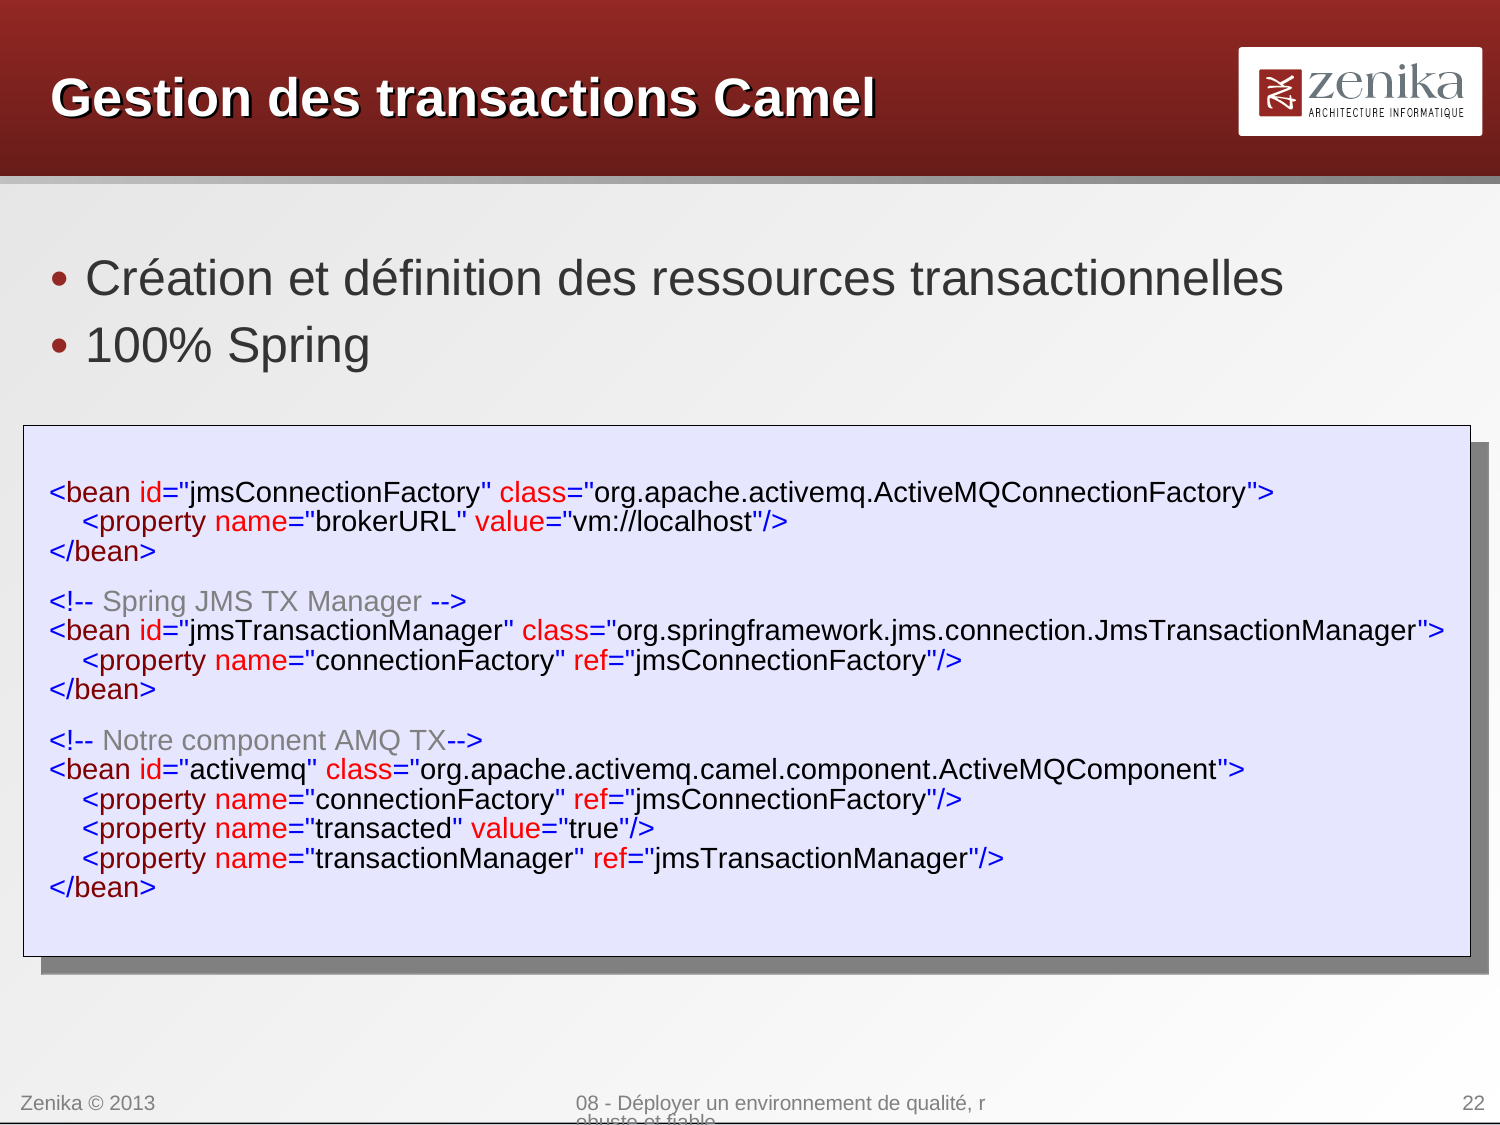

# Gestion des transactions Camel
Création et définition des ressources transactionnelles
100% Spring
<bean id="jmsConnectionFactory" class="org.apache.activemq.ActiveMQConnectionFactory">
 <property name="brokerURL" value="vm://localhost"/>
</bean>
<!-- Spring JMS TX Manager -->
<bean id="jmsTransactionManager" class="org.springframework.jms.connection.JmsTransactionManager">
 <property name="connectionFactory" ref="jmsConnectionFactory"/>
</bean>
<!-- Notre component AMQ TX-->
<bean id="activemq" class="org.apache.activemq.camel.component.ActiveMQComponent">
 <property name="connectionFactory" ref="jmsConnectionFactory"/>
 <property name="transacted" value="true"/>
 <property name="transactionManager" ref="jmsTransactionManager"/>
</bean>